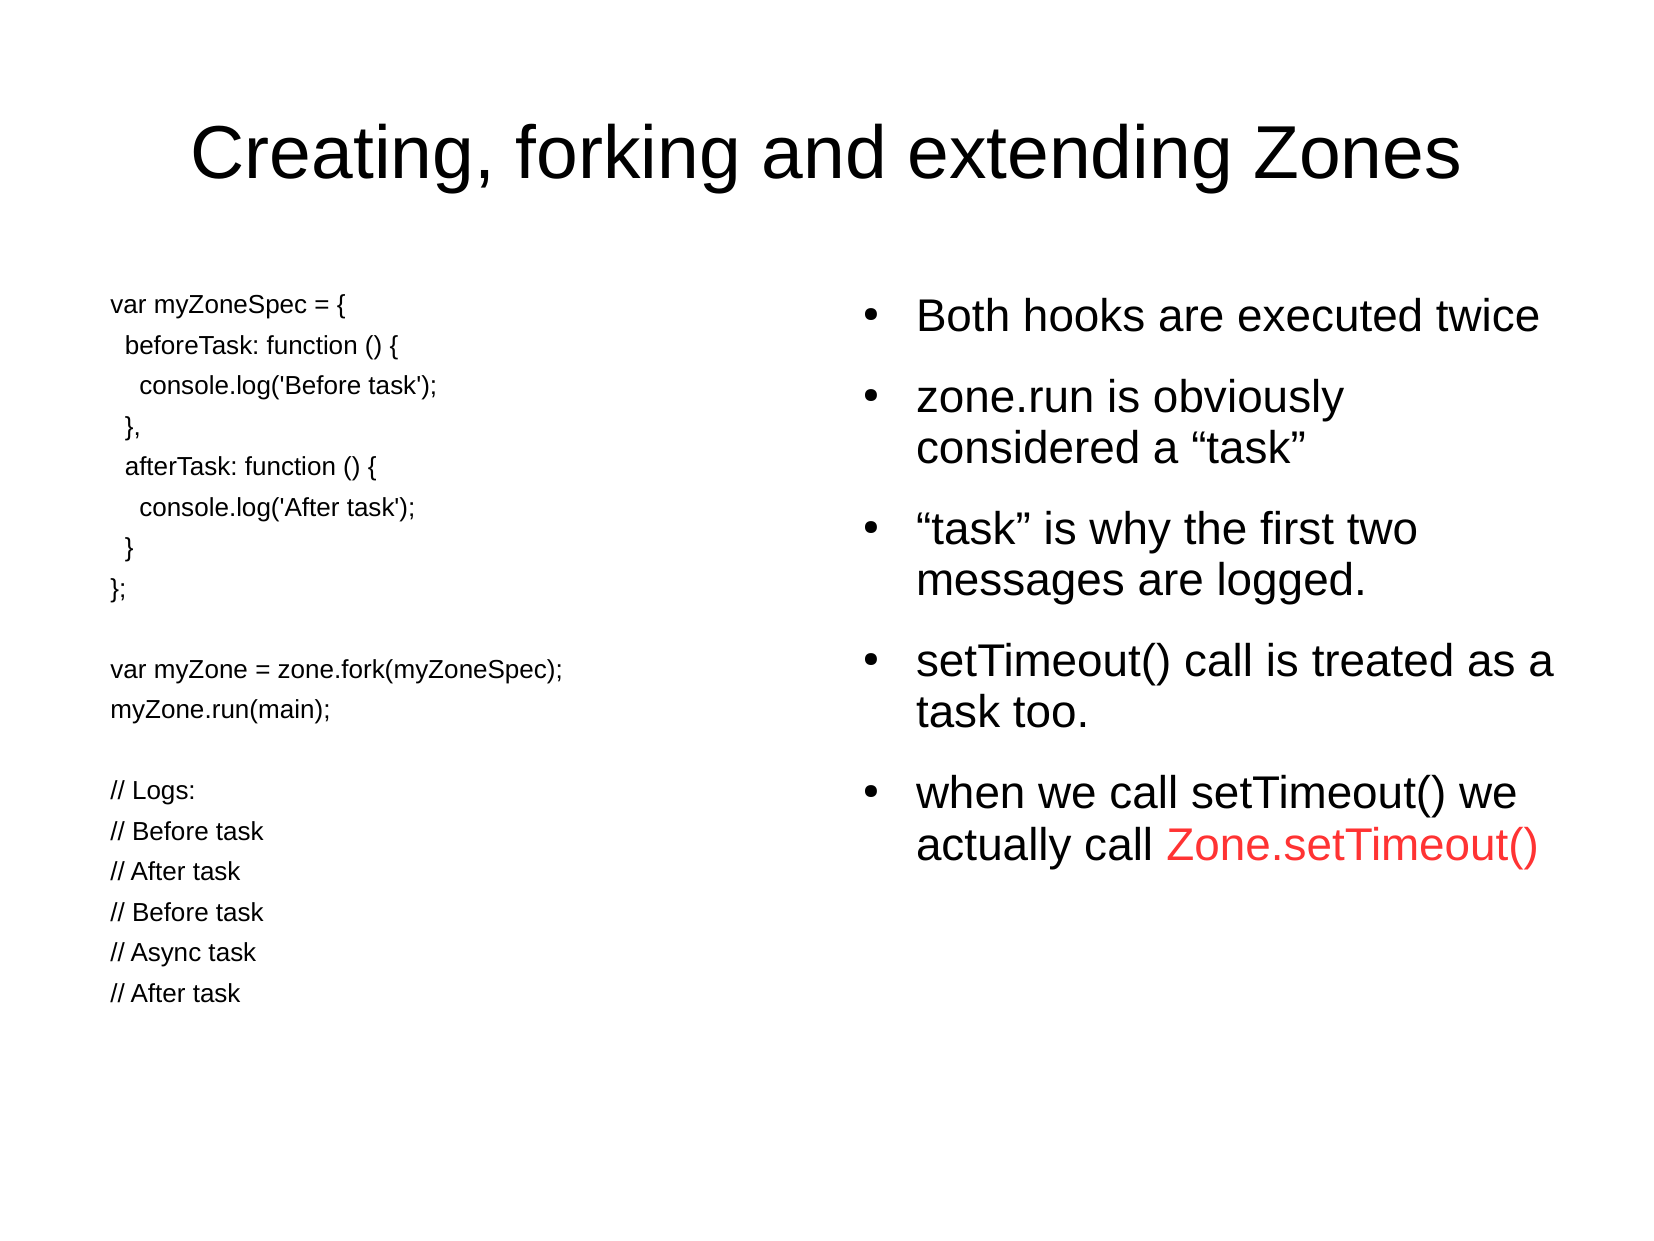

# Creating, forking and extending Zones
var myZoneSpec = {
 beforeTask: function () {
 console.log('Before task');
 },
 afterTask: function () {
 console.log('After task');
 }
};
var myZone = zone.fork(myZoneSpec);
myZone.run(main);
// Logs:
// Before task
// After task
// Before task
// Async task
// After task
Both hooks are executed twice
zone.run is obviously considered a “task”
“task” is why the first two messages are logged.
setTimeout() call is treated as a task too.
when we call setTimeout() we actually call Zone.setTimeout()